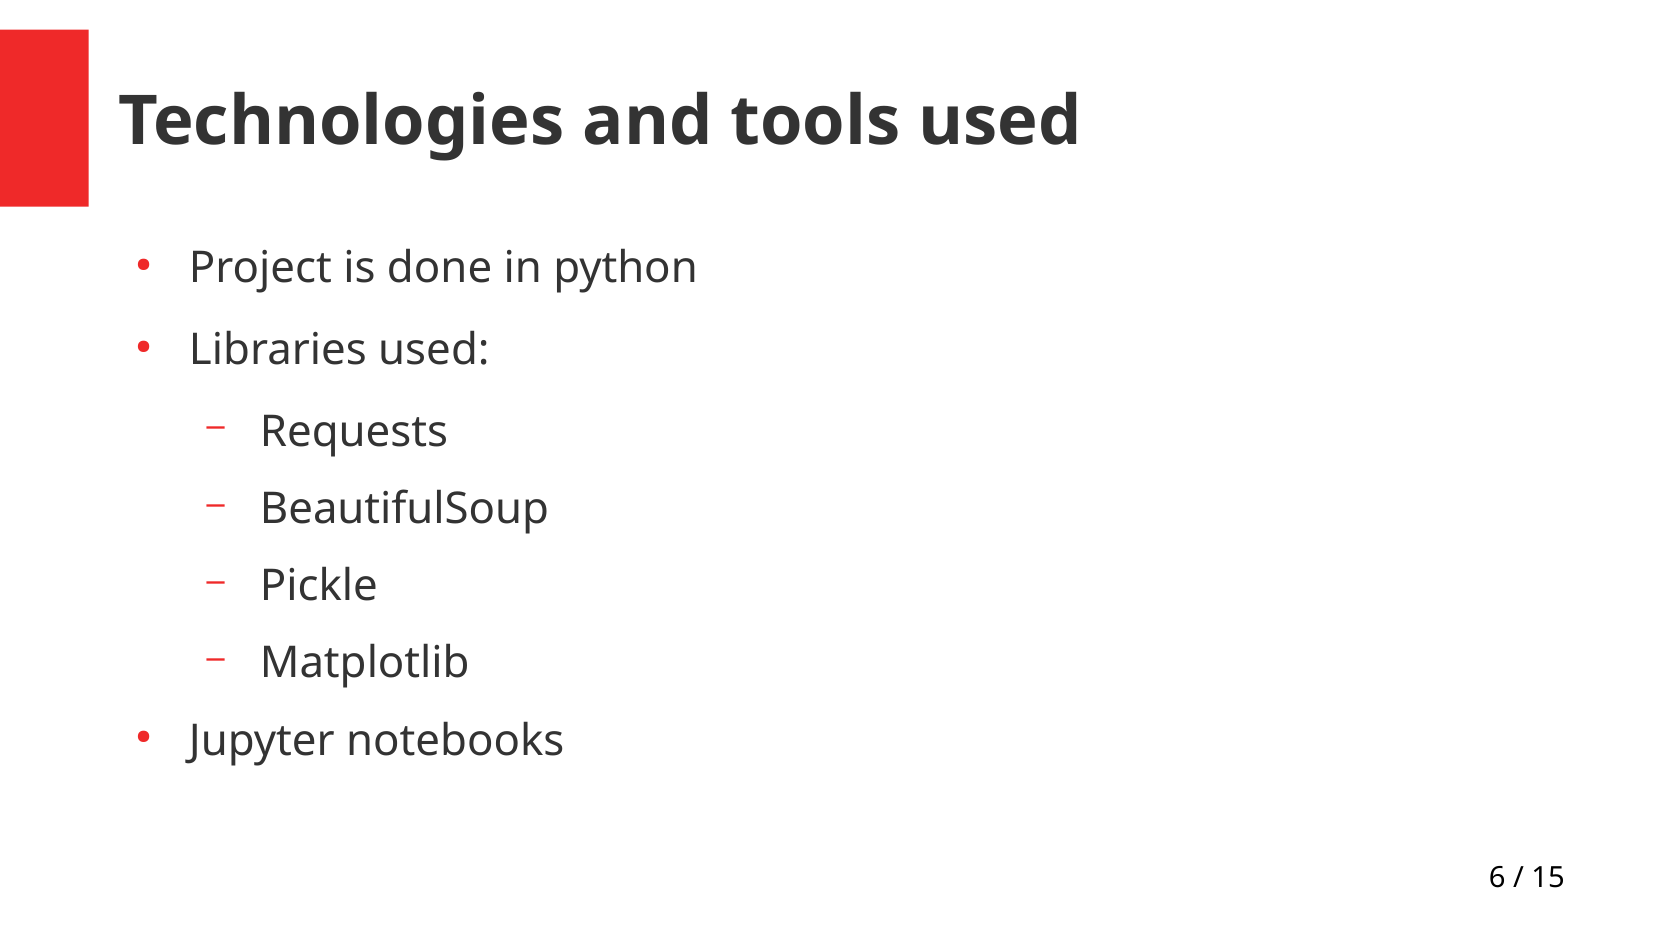

# Technologies and tools used
Project is done in python
Libraries used:
Requests
BeautifulSoup
Pickle
Matplotlib
Jupyter notebooks
6